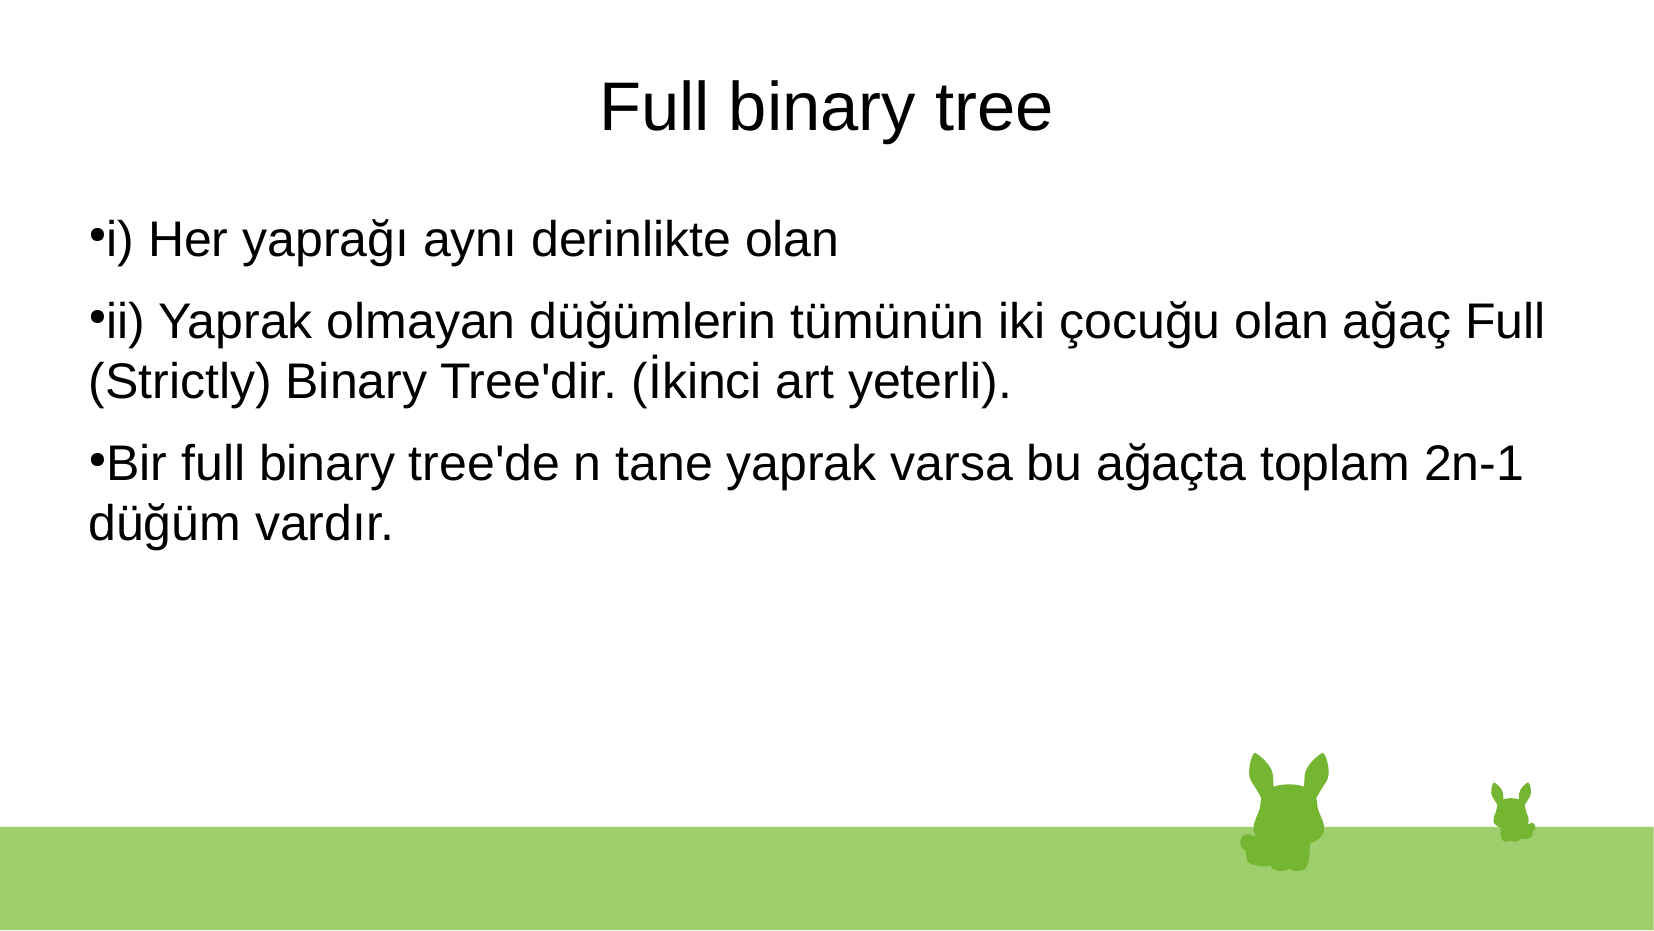

# ﻿Full binary tree
﻿i) Her yaprağı aynı derinlikte olan
ii) Yaprak olmayan düğümlerin tümünün iki çocuğu olan ağaç Full (Strictly) Binary Tree'dir. (İkinci art yeterli).
Bir full binary tree'de n tane yaprak varsa bu ağaçta toplam 2n-1 düğüm vardır.